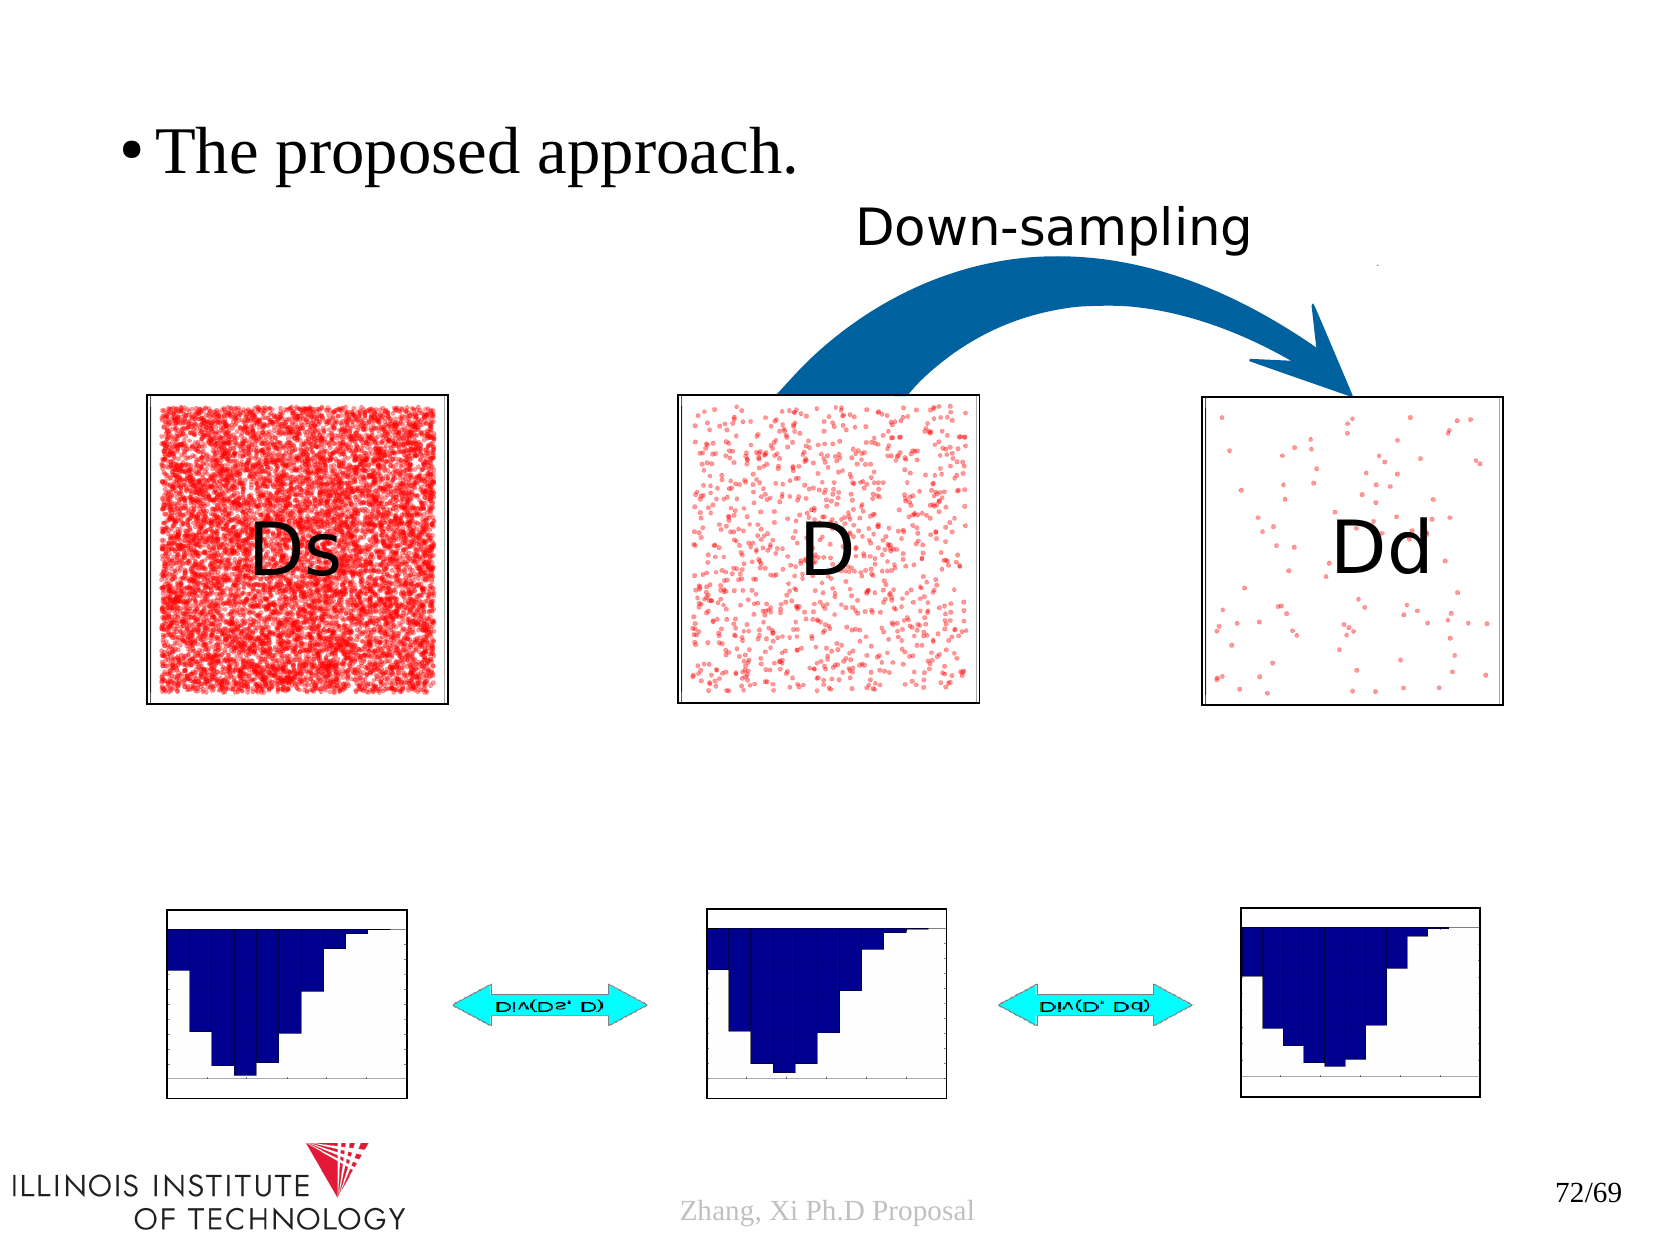

The proposed approach.
72
Zhang, Xi Ph.D Proposal